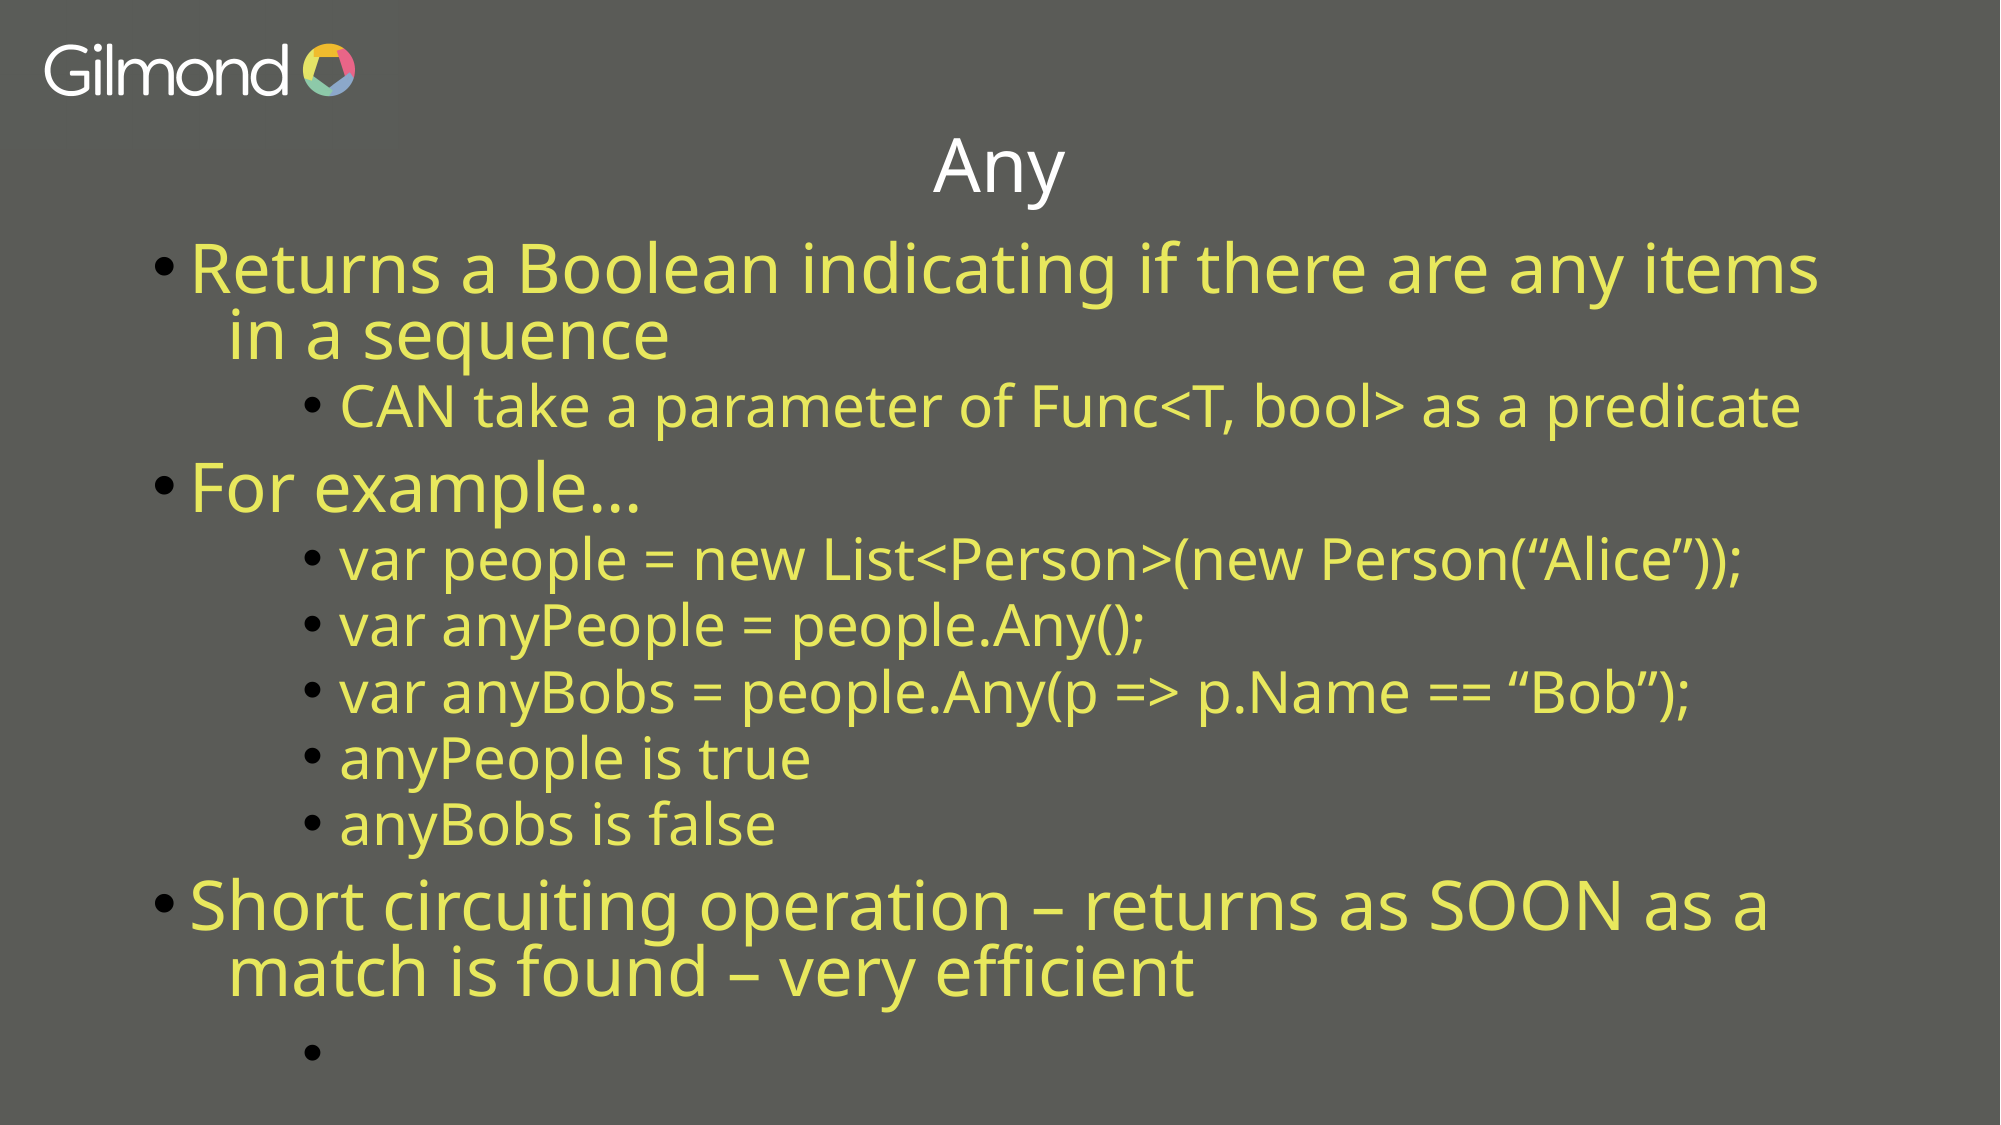

# Any
Returns a Boolean indicating if there are any items in a sequence
CAN take a parameter of Func<T, bool> as a predicate
For example…
var people = new List<Person>(new Person(“Alice”));
var anyPeople = people.Any();
var anyBobs = people.Any(p => p.Name == “Bob”);
anyPeople is true
anyBobs is false
Short circuiting operation – returns as SOON as a match is found – very efficient